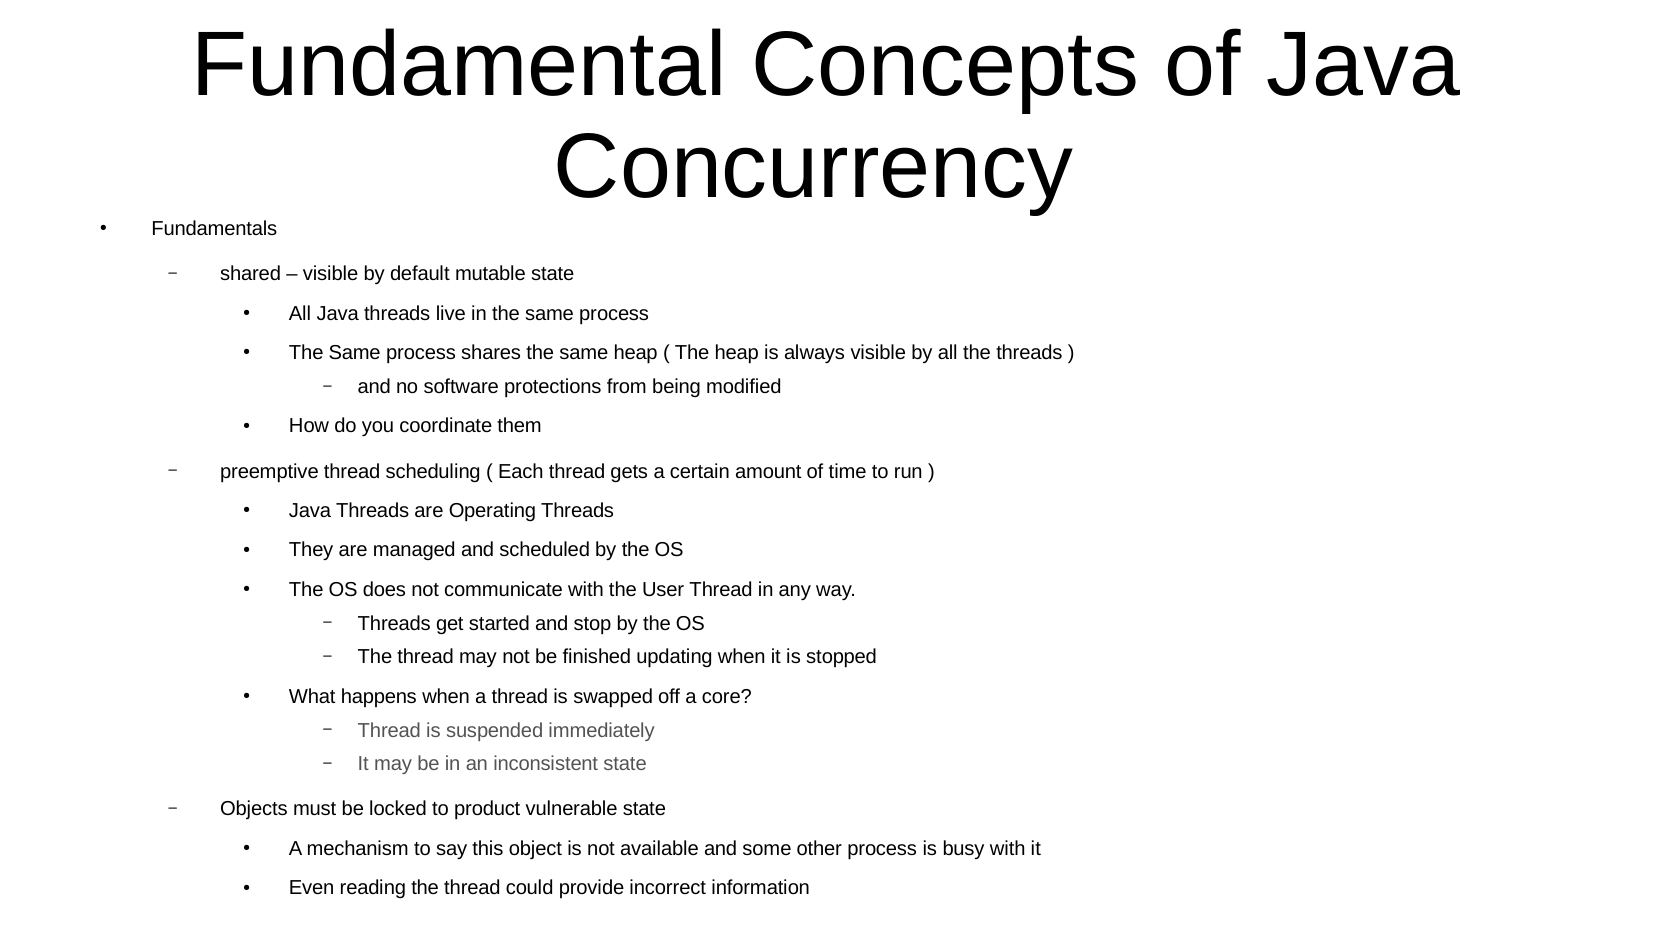

# Fundamental Concepts of Java Concurrency
Fundamentals
shared – visible by default mutable state
All Java threads live in the same process
The Same process shares the same heap ( The heap is always visible by all the threads )
and no software protections from being modified
How do you coordinate them
preemptive thread scheduling ( Each thread gets a certain amount of time to run )
Java Threads are Operating Threads
They are managed and scheduled by the OS
The OS does not communicate with the User Thread in any way.
Threads get started and stop by the OS
The thread may not be finished updating when it is stopped
What happens when a thread is swapped off a core?
Thread is suspended immediately
It may be in an inconsistent state
Objects must be locked to product vulnerable state
A mechanism to say this object is not available and some other process is busy with it
Even reading the thread could provide incorrect information